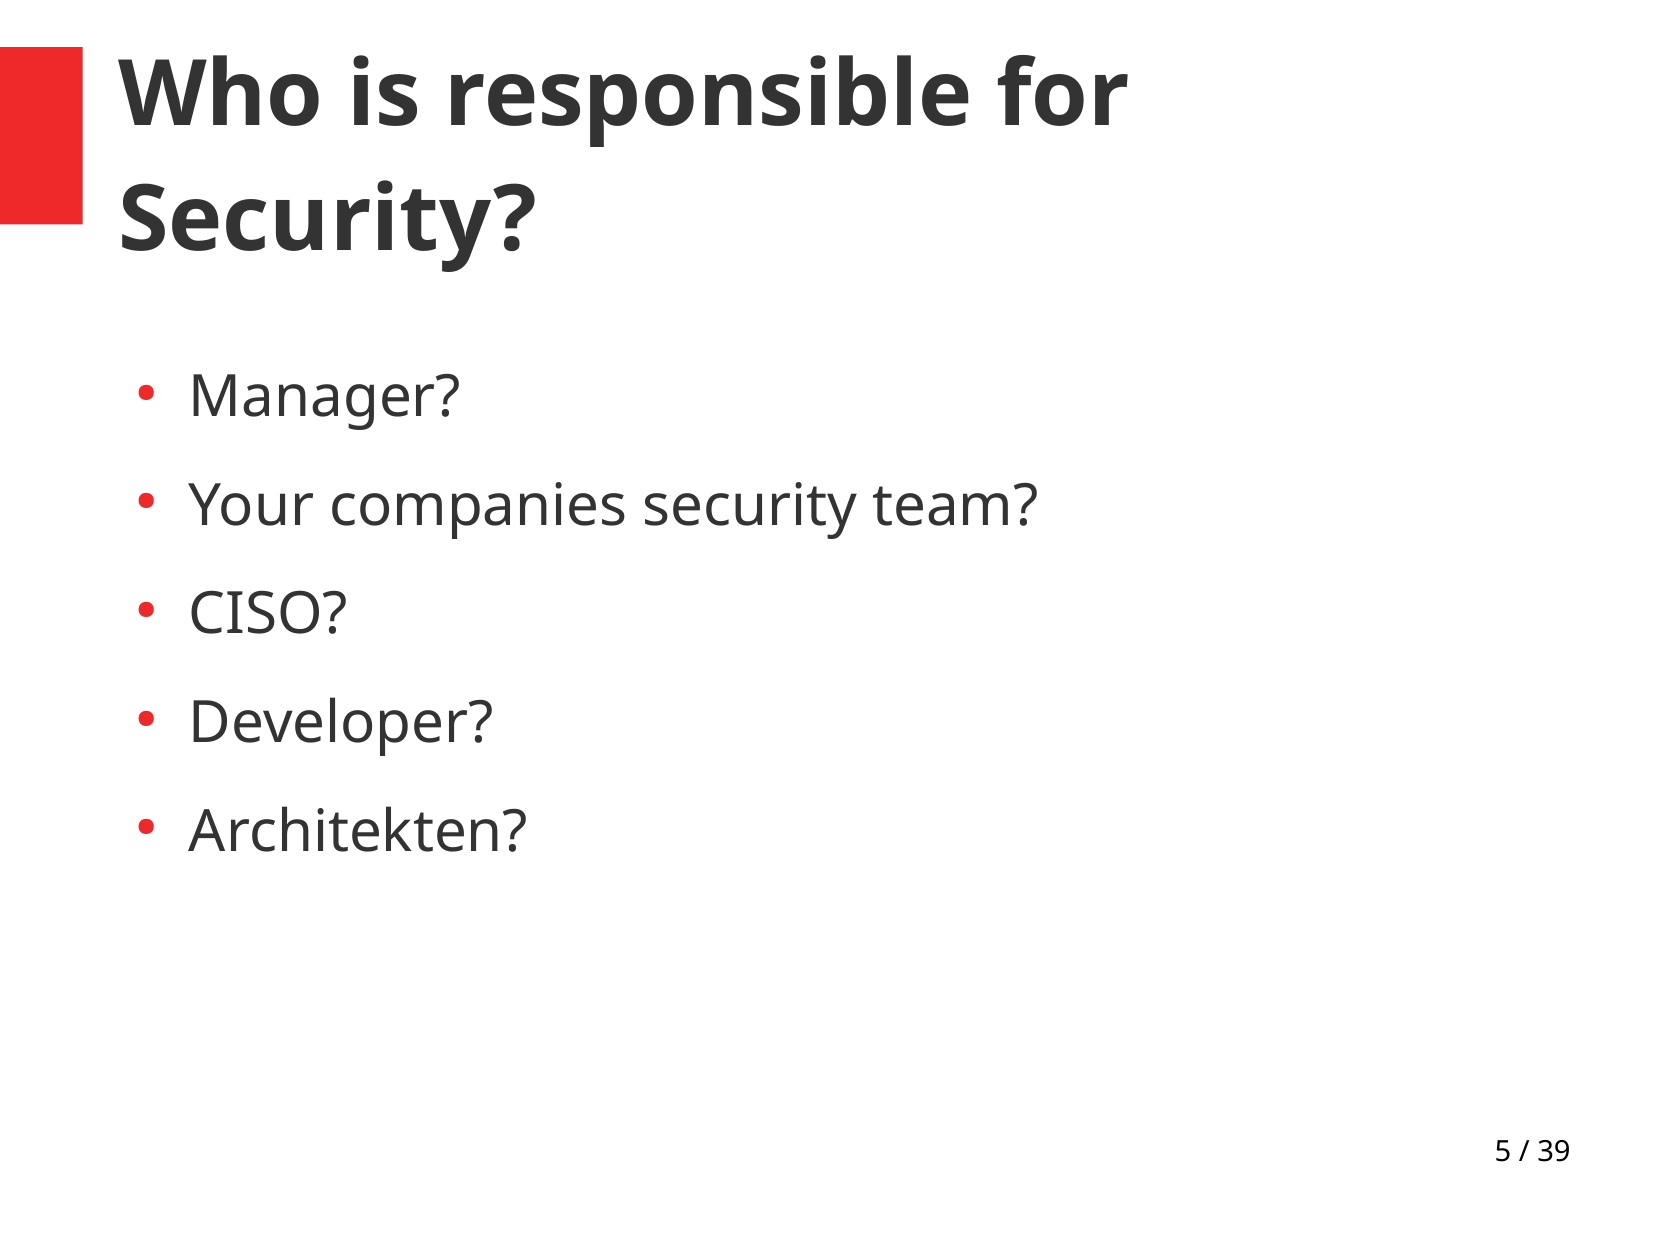

# Who is responsible for Security?
Manager?
Your companies security team?
CISO?
Developer?
Architekten?
5